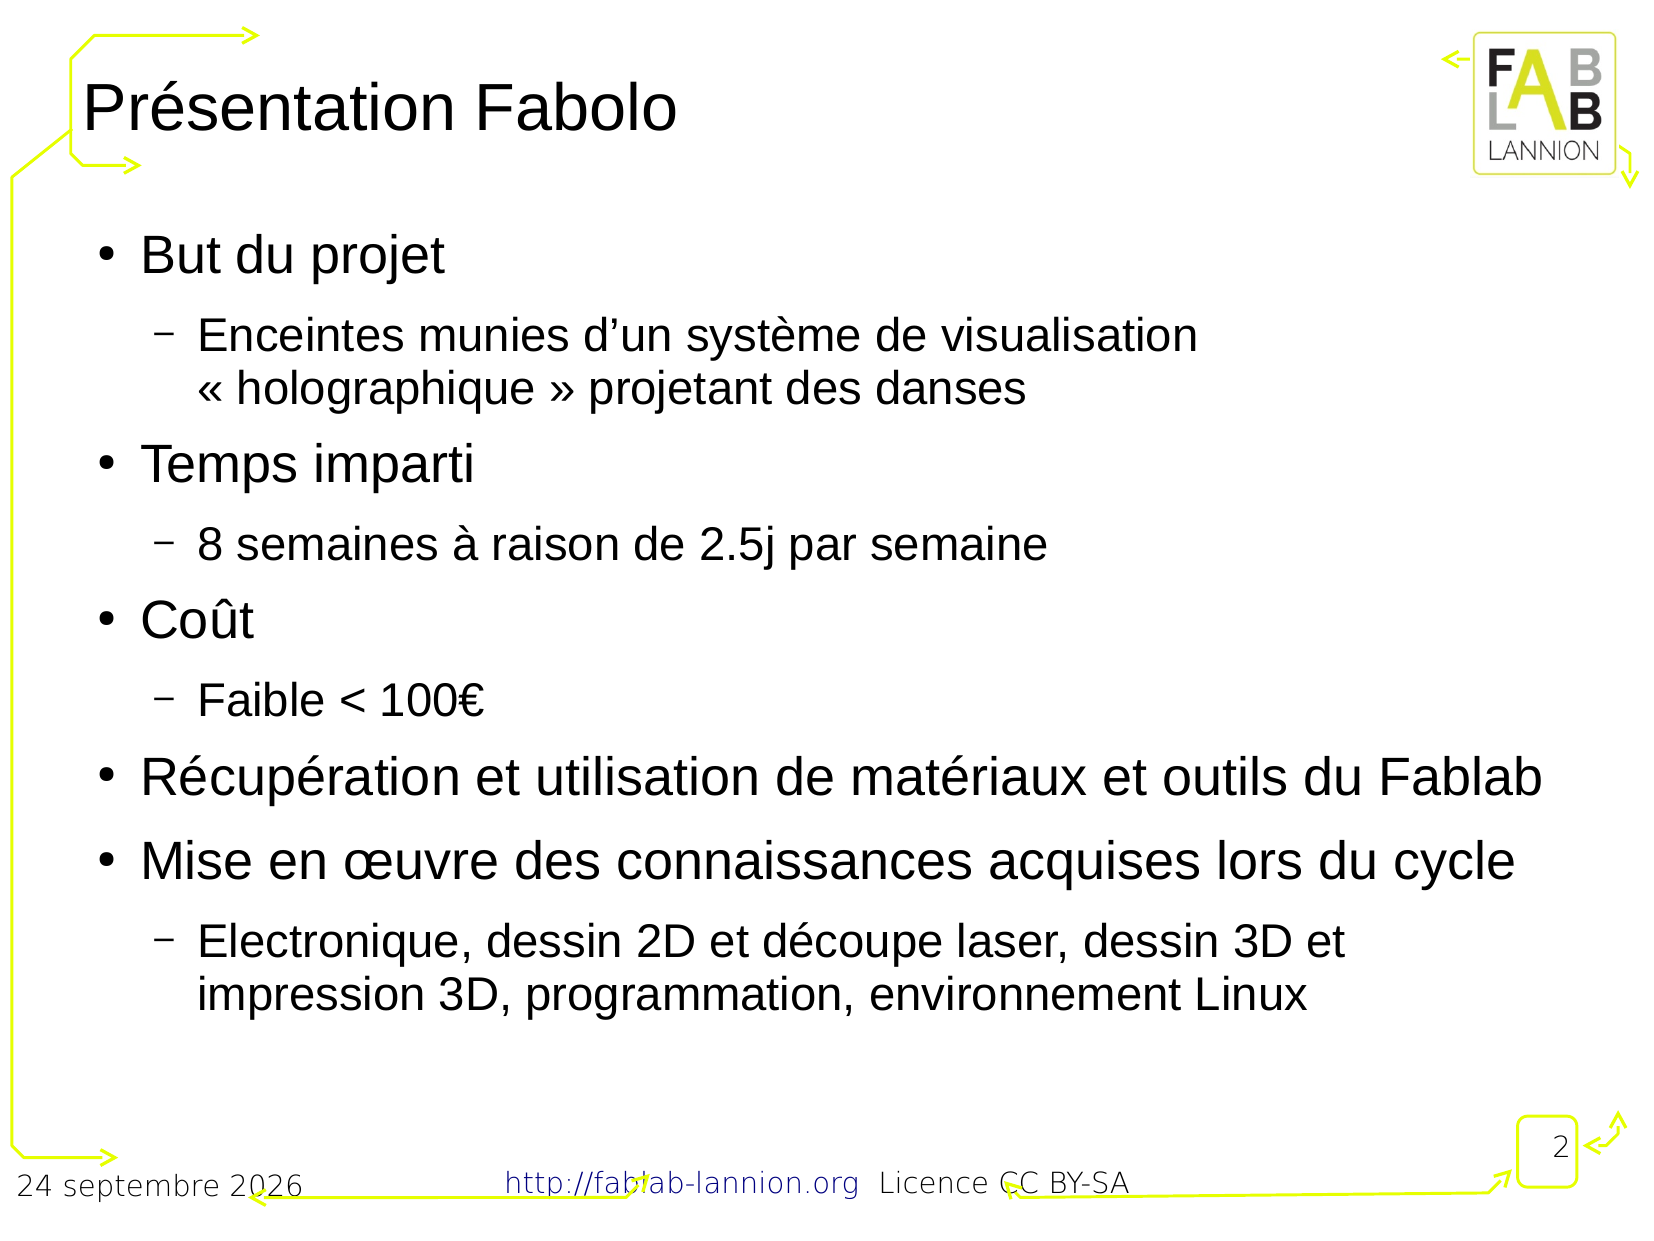

# Présentation Fabolo
But du projet
Enceintes munies d’un système de visualisation « holographique » projetant des danses
Temps imparti
8 semaines à raison de 2.5j par semaine
Coût
Faible < 100€
Récupération et utilisation de matériaux et outils du Fablab
Mise en œuvre des connaissances acquises lors du cycle
Electronique, dessin 2D et découpe laser, dessin 3D et impression 3D, programmation, environnement Linux
2